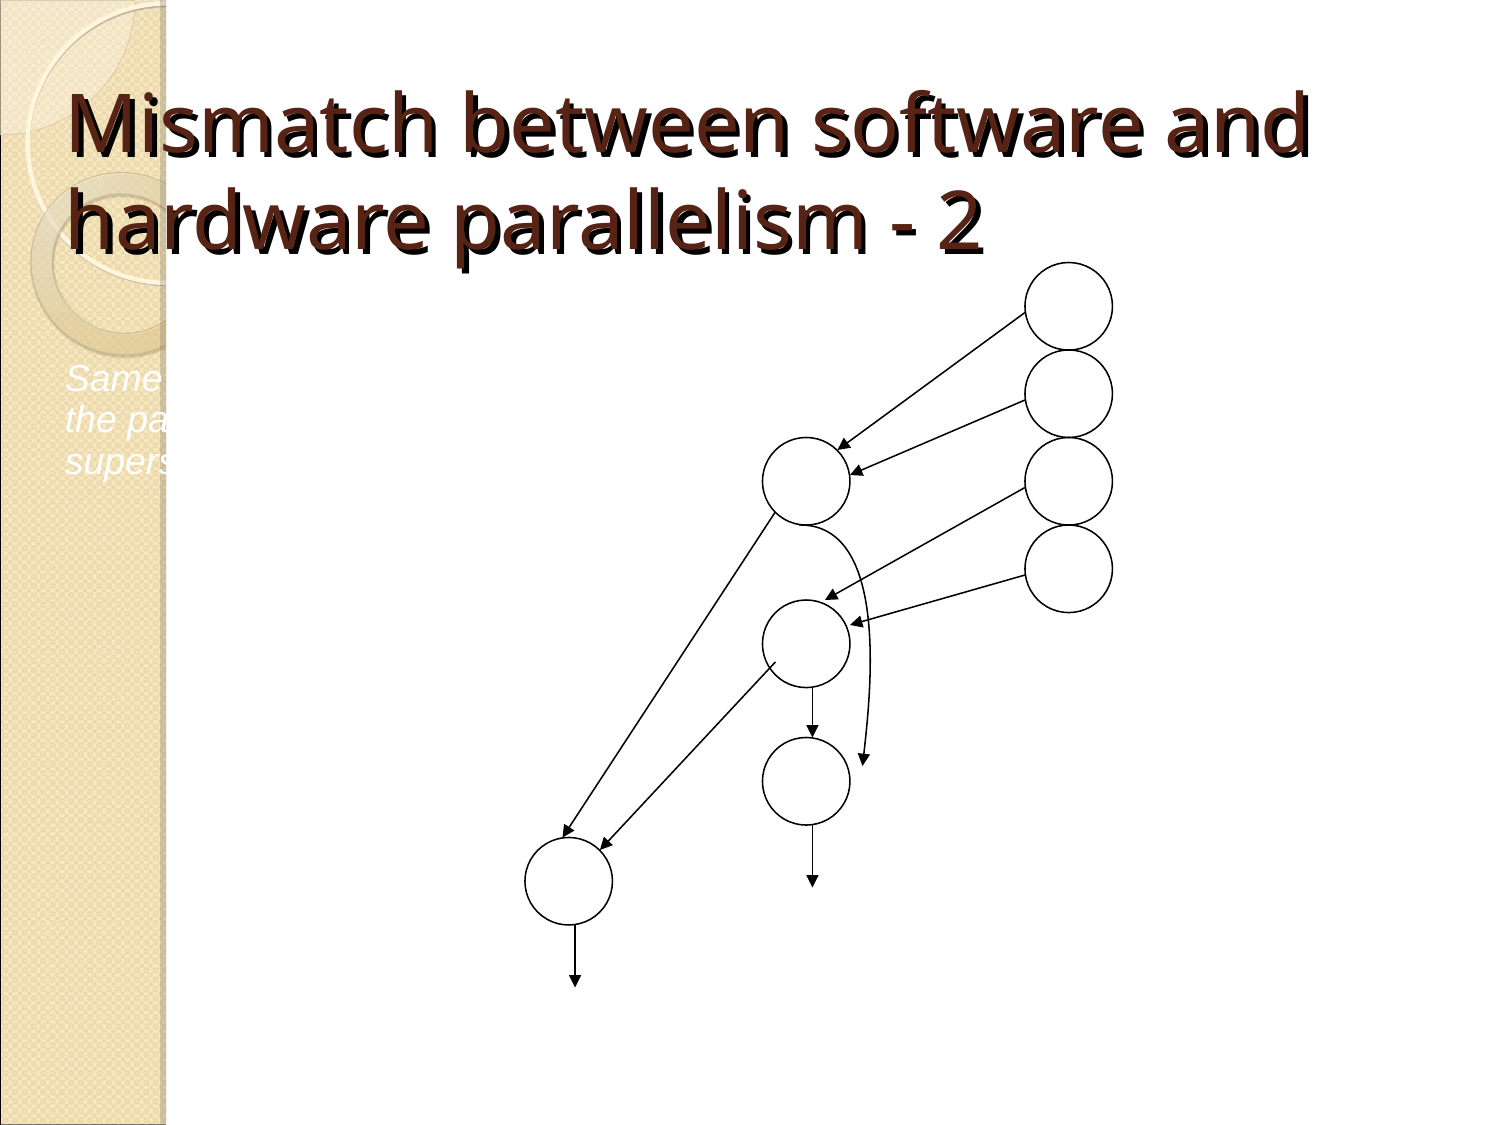

# Mismatch between software and hardware parallelism - 2
L1
Cycle 1
Same problem, but considering the parallelism on a two-issue superscalar processor.
L2
Cycle 2
X1
L3
Cycle 3
L4
Cycle 4
X2
Cycle 5
+
Cycle 6
-
Cycle 7
A
B